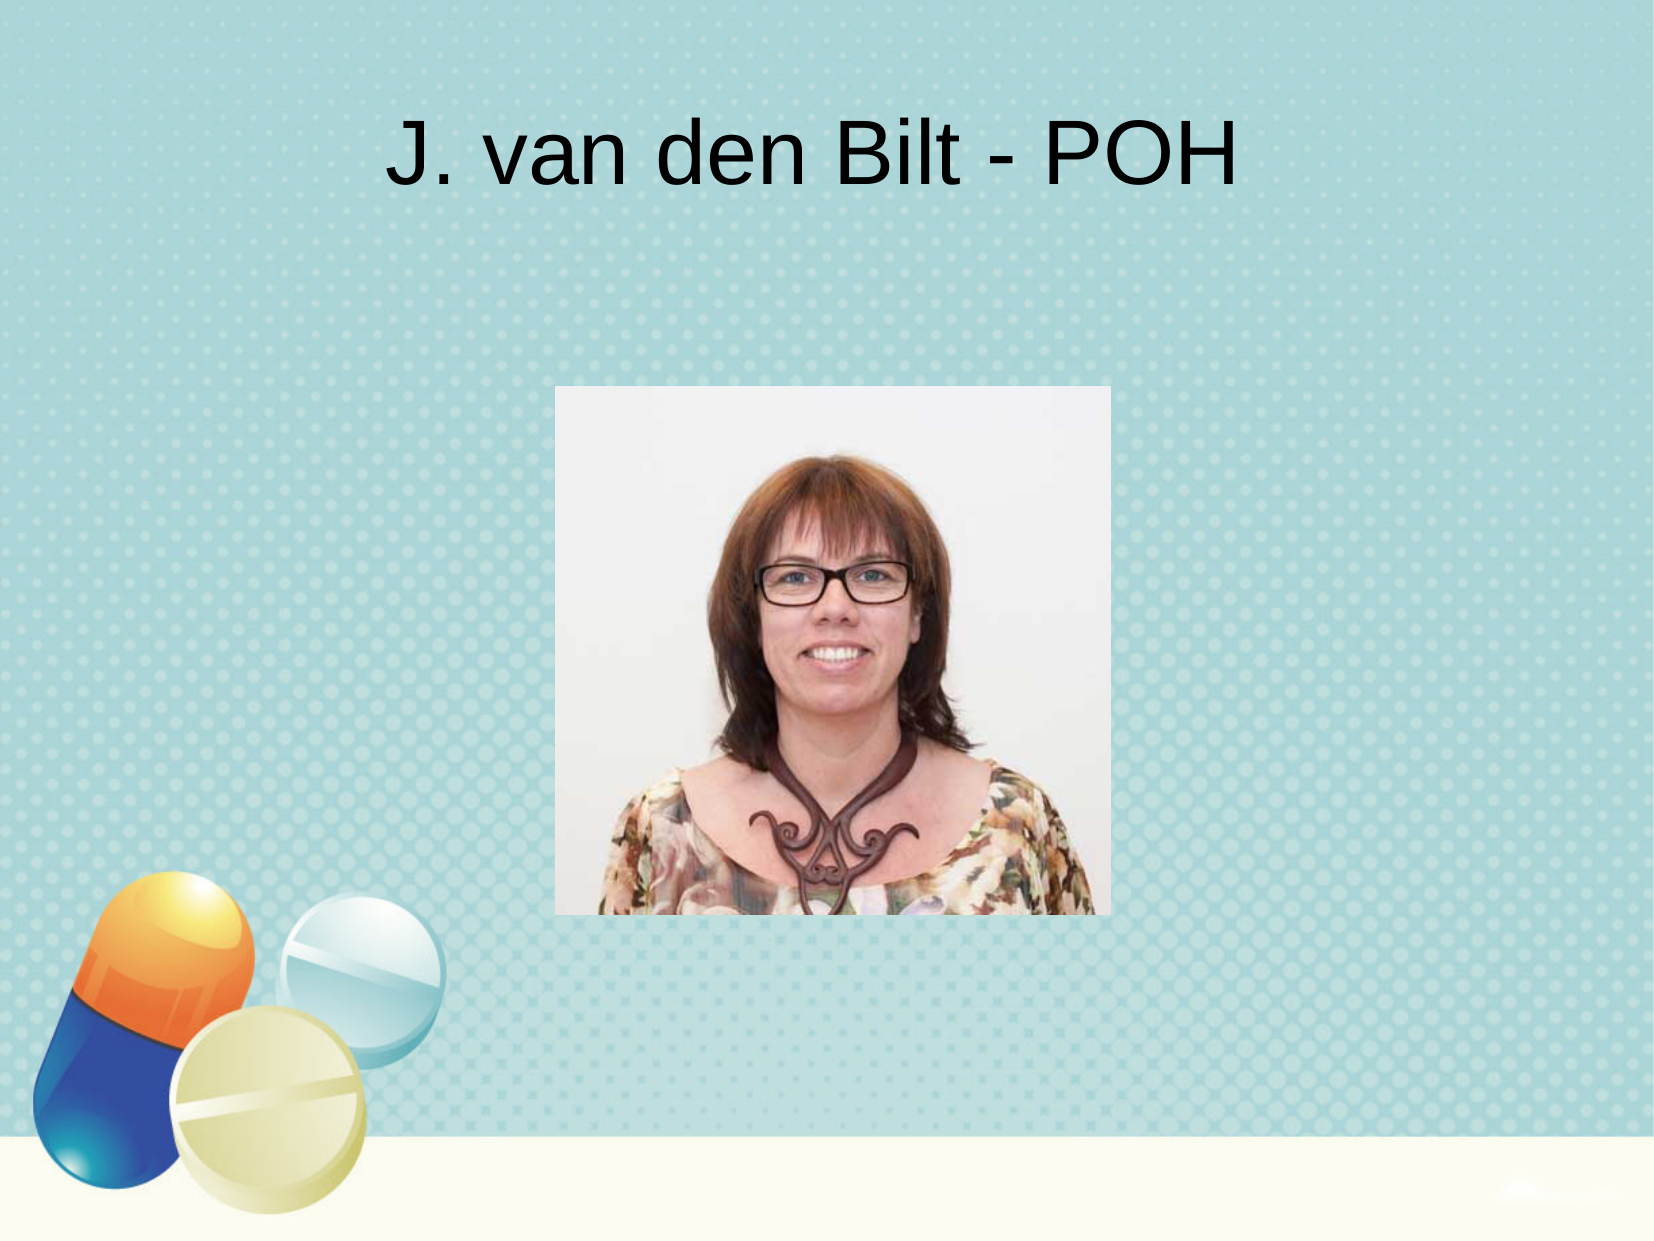

# J. van den Bilt - POH